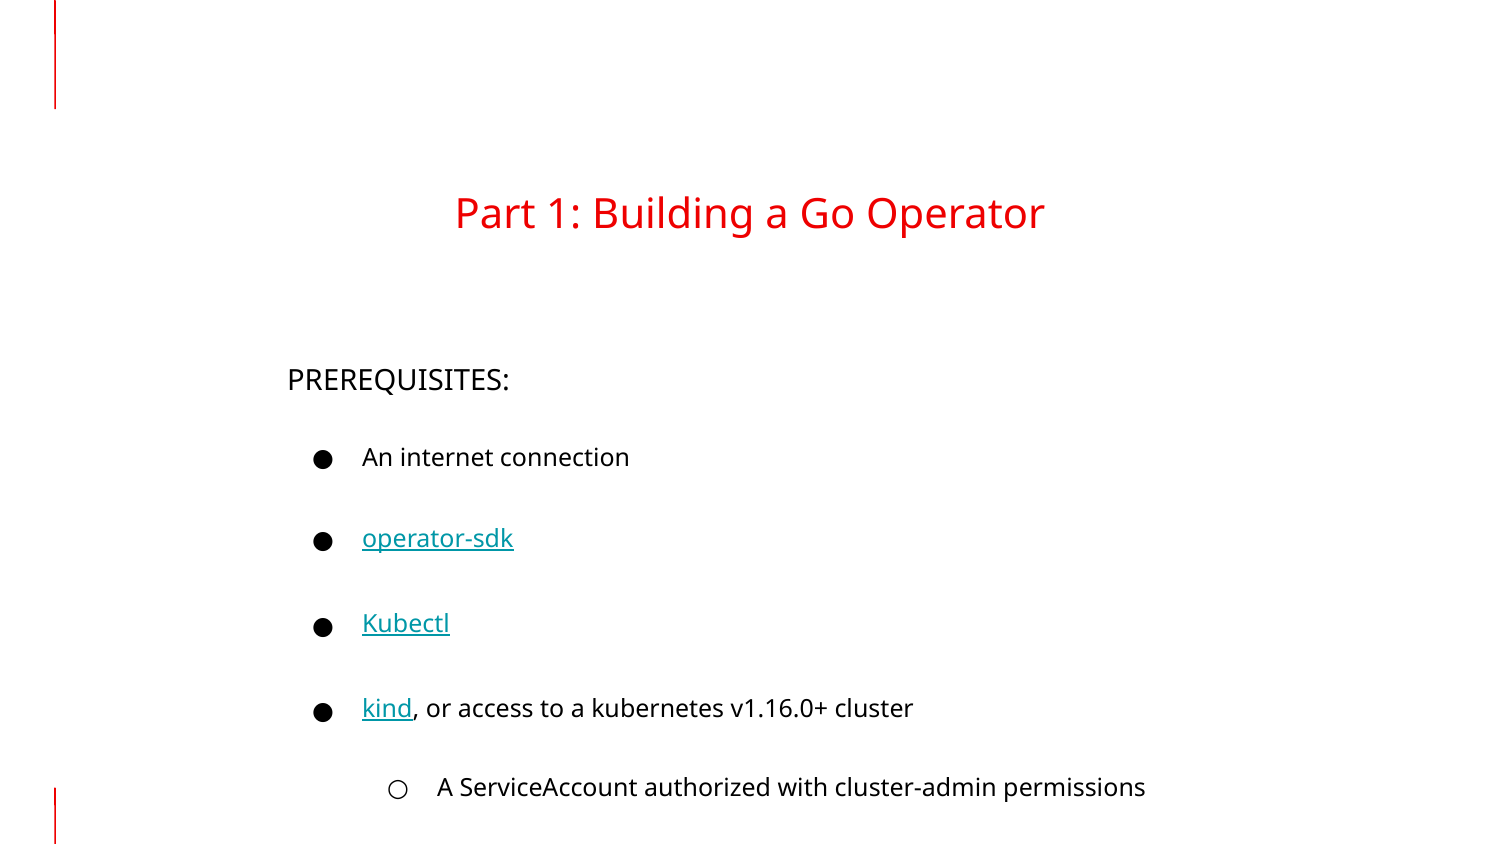

# Part 1: Building a Go Operator
PREREQUISITES:
An internet connection
operator-sdk
Kubectl
kind, or access to a kubernetes v1.16.0+ cluster
A ServiceAccount authorized with cluster-admin permissions